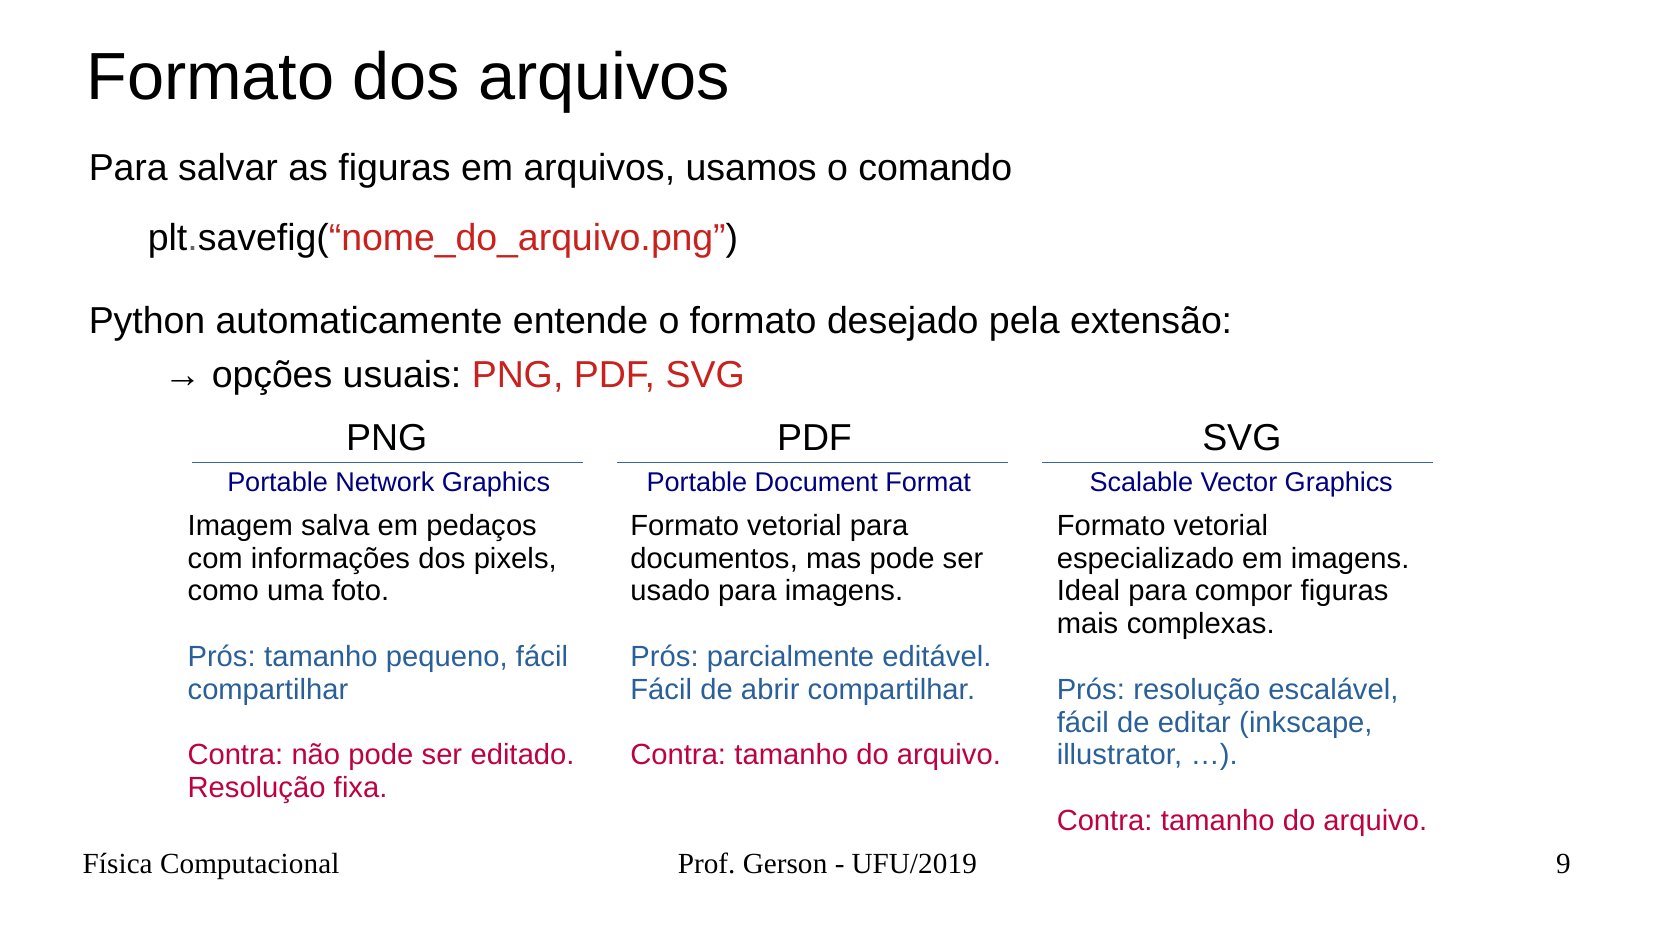

Formato dos arquivos
Para salvar as figuras em arquivos, usamos o comando
plt.savefig(“nome_do_arquivo.png”)
Python automaticamente entende o formato desejado pela extensão:
	→ opções usuais: PNG, PDF, SVG
PNG
PDF
SVG
Portable Network Graphics
Portable Document Format
Scalable Vector Graphics
Imagem salva em pedaços com informações dos pixels, como uma foto.
Prós: tamanho pequeno, fácil compartilhar
Contra: não pode ser editado. Resolução fixa.
Formato vetorial para documentos, mas pode ser usado para imagens.
Prós: parcialmente editável. Fácil de abrir compartilhar.
Contra: tamanho do arquivo.
Formato vetorial especializado em imagens. Ideal para compor figuras mais complexas.
Prós: resolução escalável, fácil de editar (inkscape, illustrator, …).
Contra: tamanho do arquivo.
Física Computacional
Prof. Gerson - UFU/2019
9